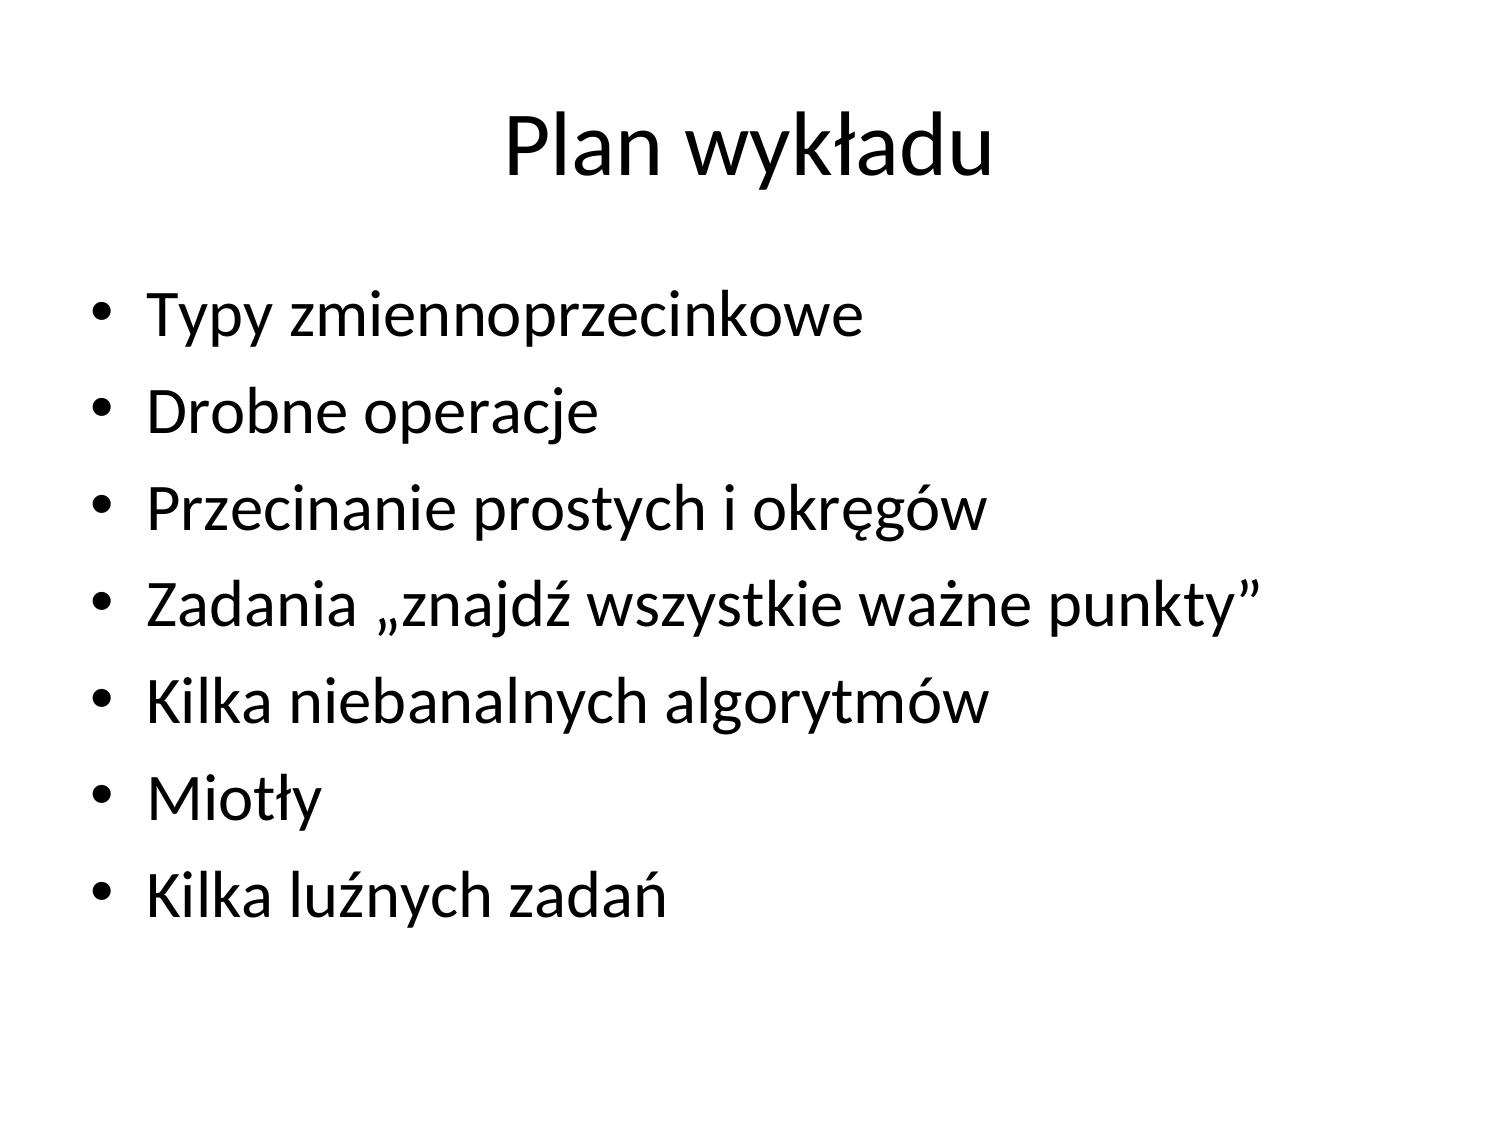

# Plan wykładu
Typy zmiennoprzecinkowe
Drobne operacje
Przecinanie prostych i okręgów
Zadania „znajdź wszystkie ważne punkty”
Kilka niebanalnych algorytmów
Miotły
Kilka luźnych zadań